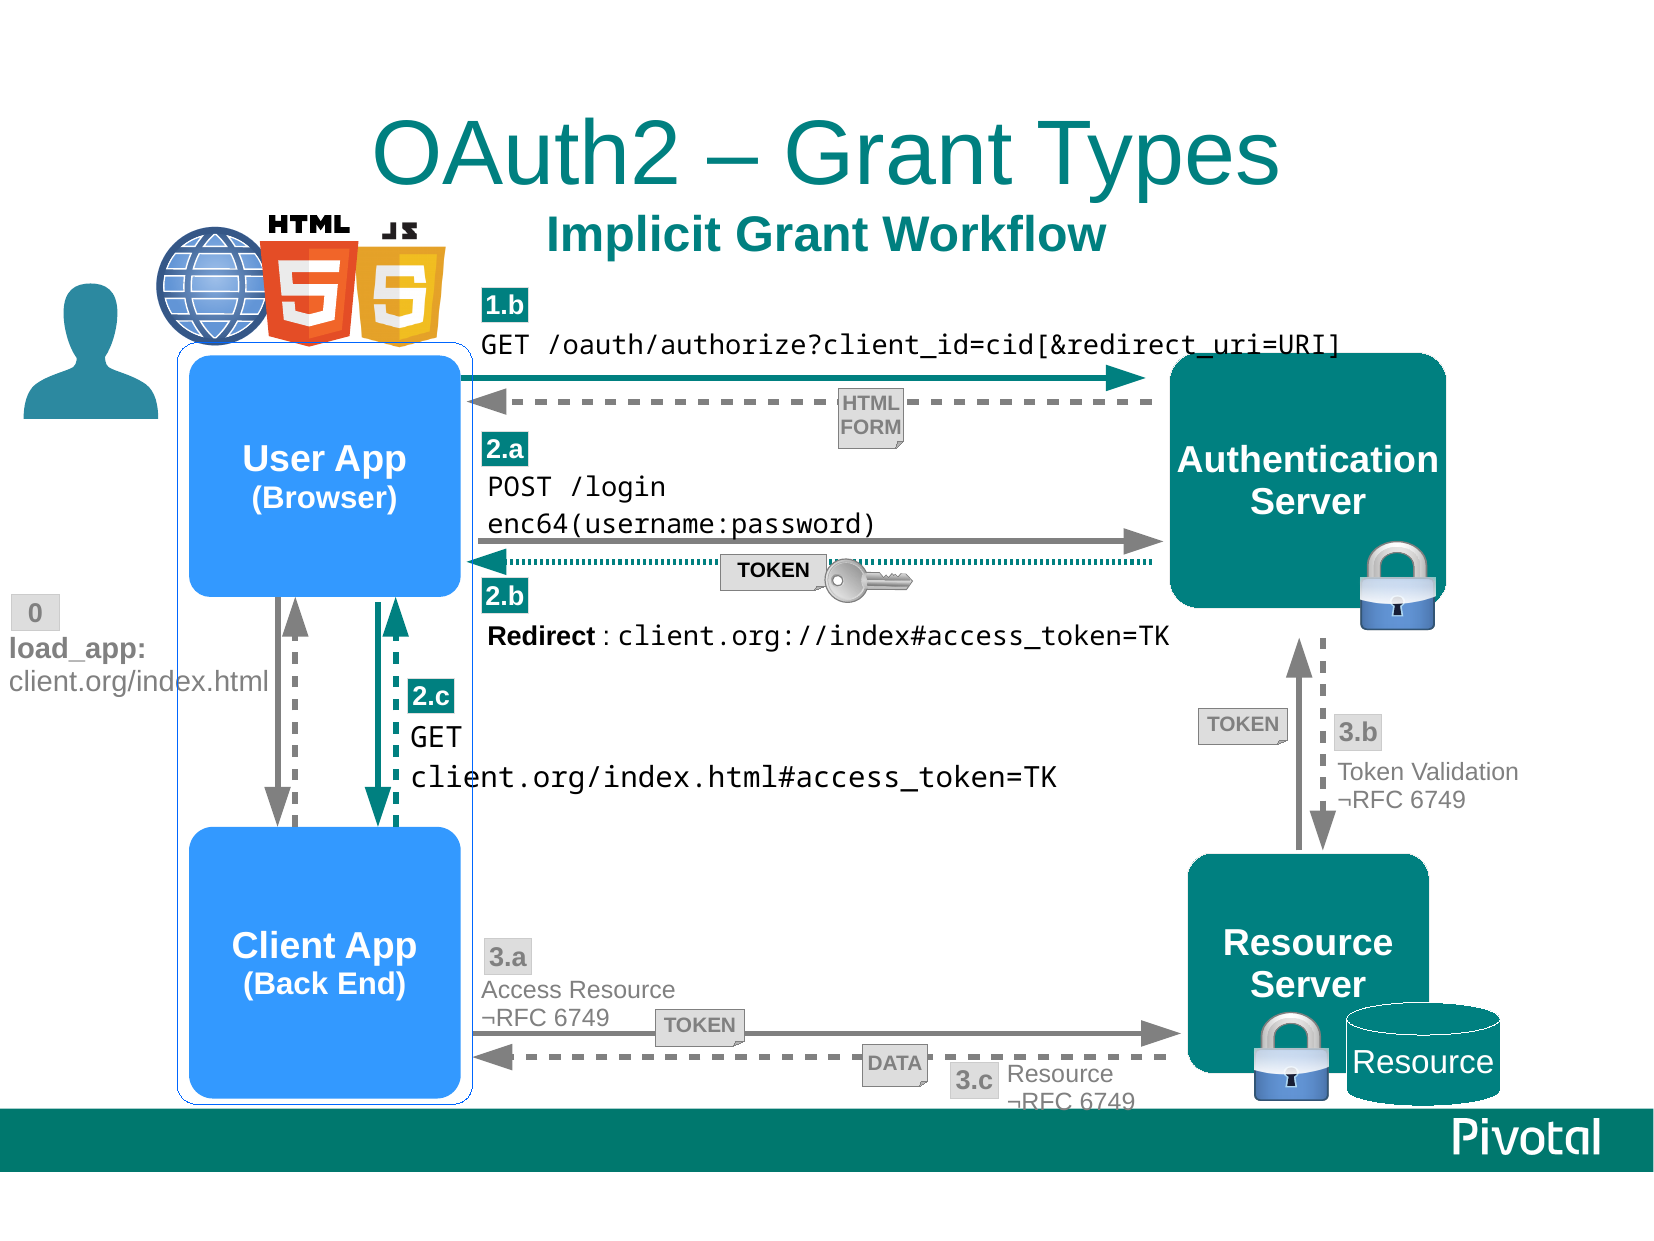

# OAuth2 – Grant Types
Implicit Grant Workflow
GET /oauth/authorize?client_id=cid[&redirect_uri=URI]
1.b
Authentication
Server
User App
(Browser)
HTML
FORM
2.a
POST /login
enc64(username:password)
TOKEN
2.b
0
Redirect : client.org://index#access_token=TK
load_app: client.org/index.html
2.c
GET client.org/index.html#access_token=TK
TOKEN
3.b
Token Validation
¬RFC 6749
Client App
(Back End)
Resource
Server
3.a
Access Resource ¬RFC 6749
Resource
TOKEN
DATA
Resource
¬RFC 6749
3.c